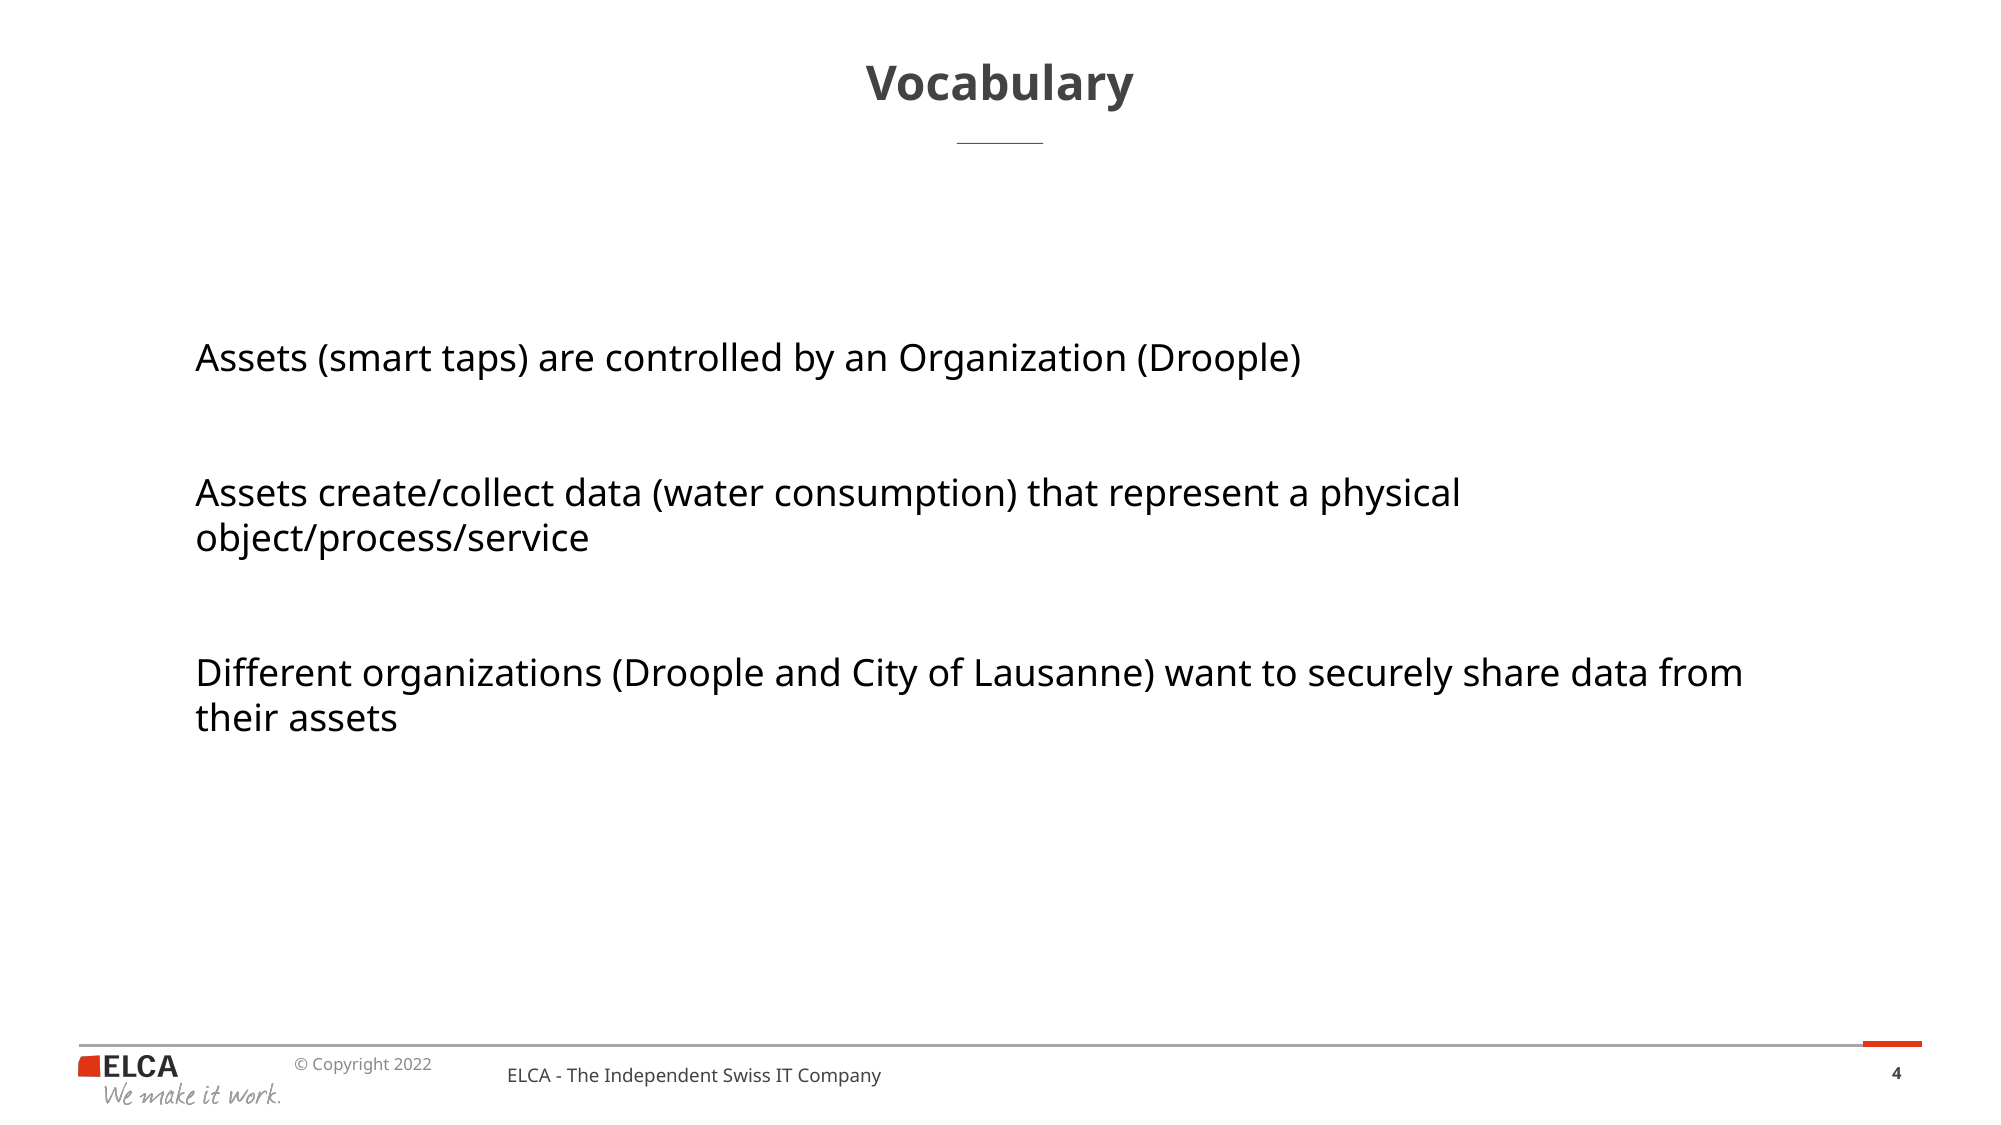

# Vocabulary
Assets (smart taps) are controlled by an Organization (Droople)
Assets create/collect data (water consumption) that represent a physical object/process/service
Different organizations (Droople and City of Lausanne) want to securely share data from their assets
ELCA - The Independent Swiss IT Company